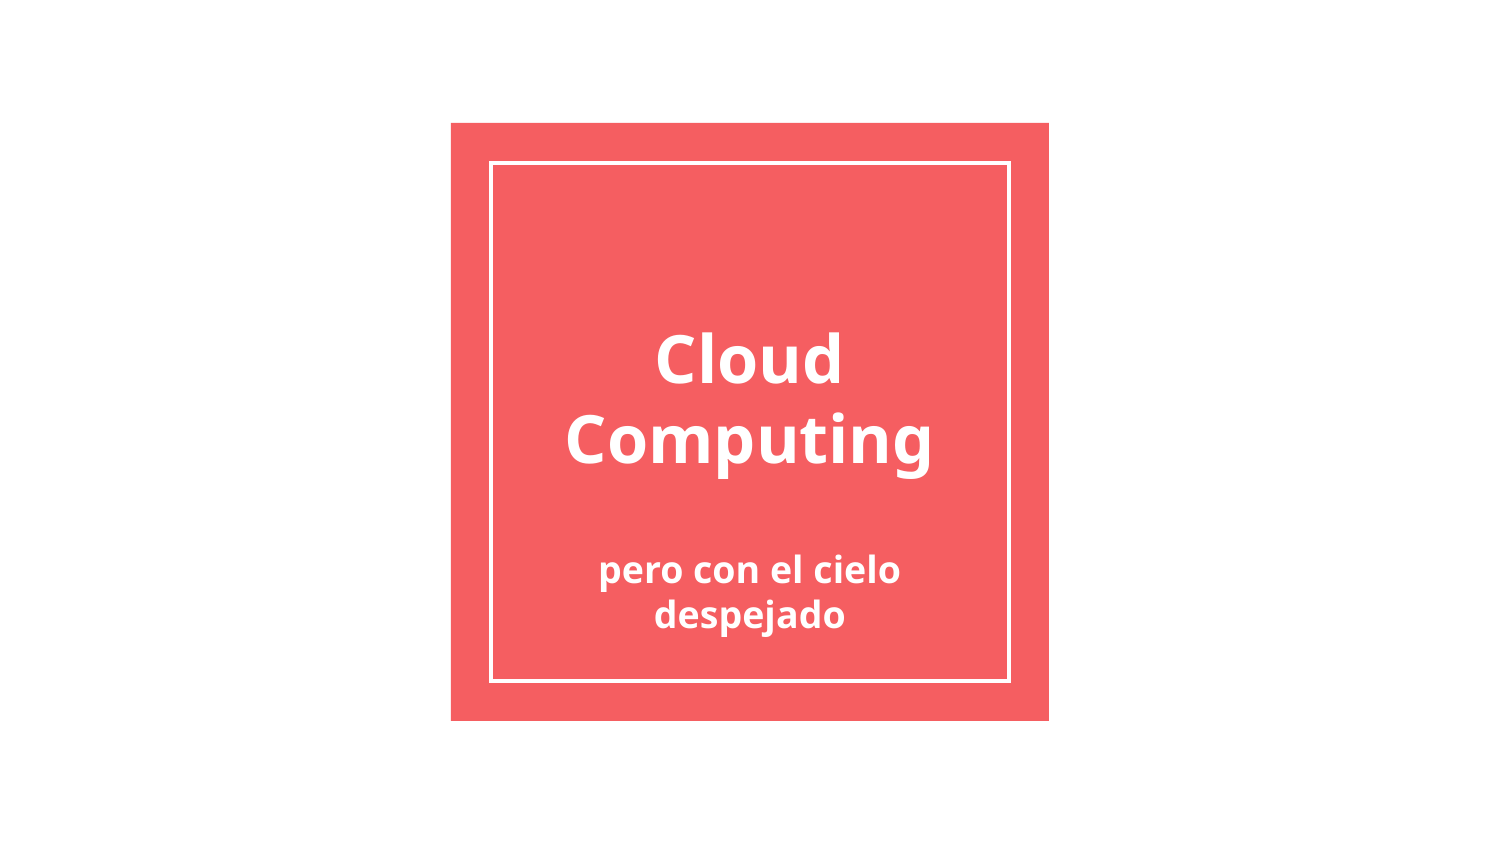

# Cloud Computing
pero con el cielo despejado